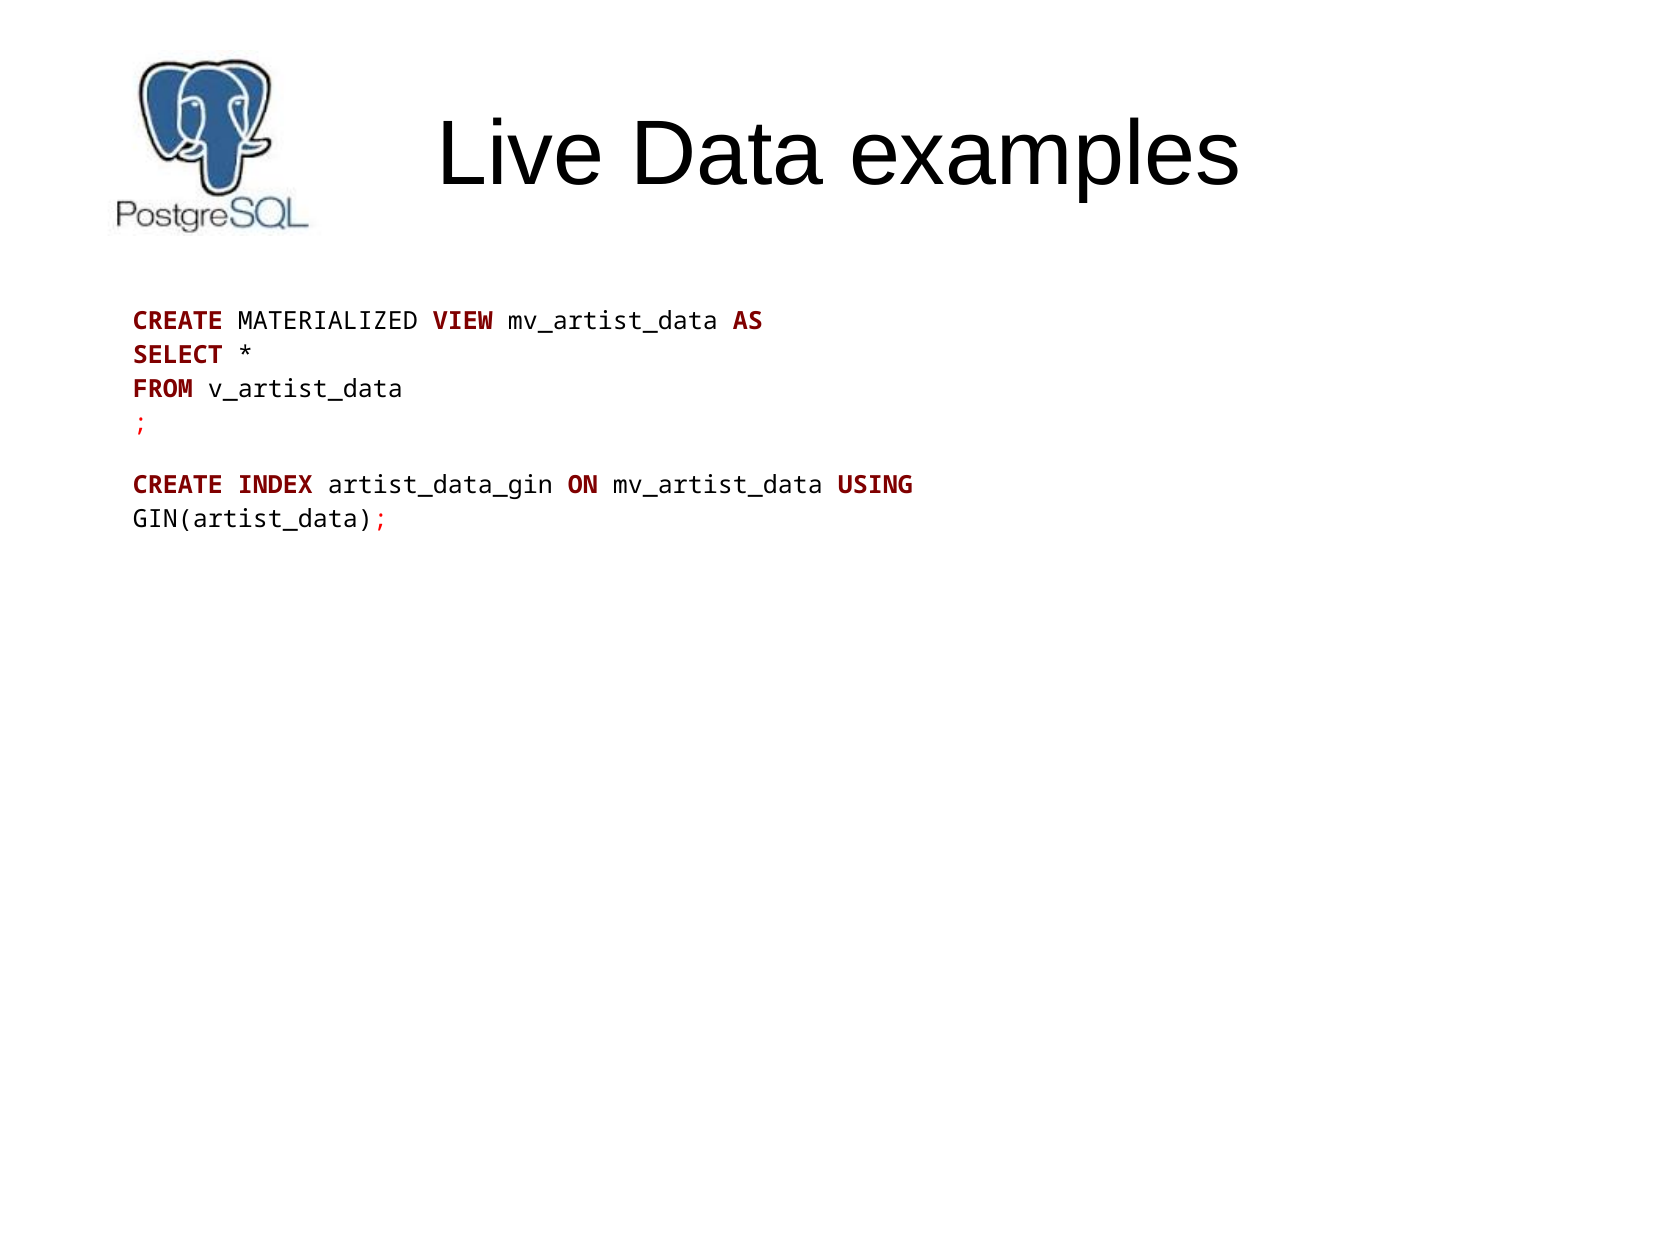

# Live Data examples
CREATE MATERIALIZED VIEW mv_artist_data AS
SELECT *
FROM v_artist_data
;
CREATE INDEX artist_data_gin ON mv_artist_data USING GIN(artist_data);